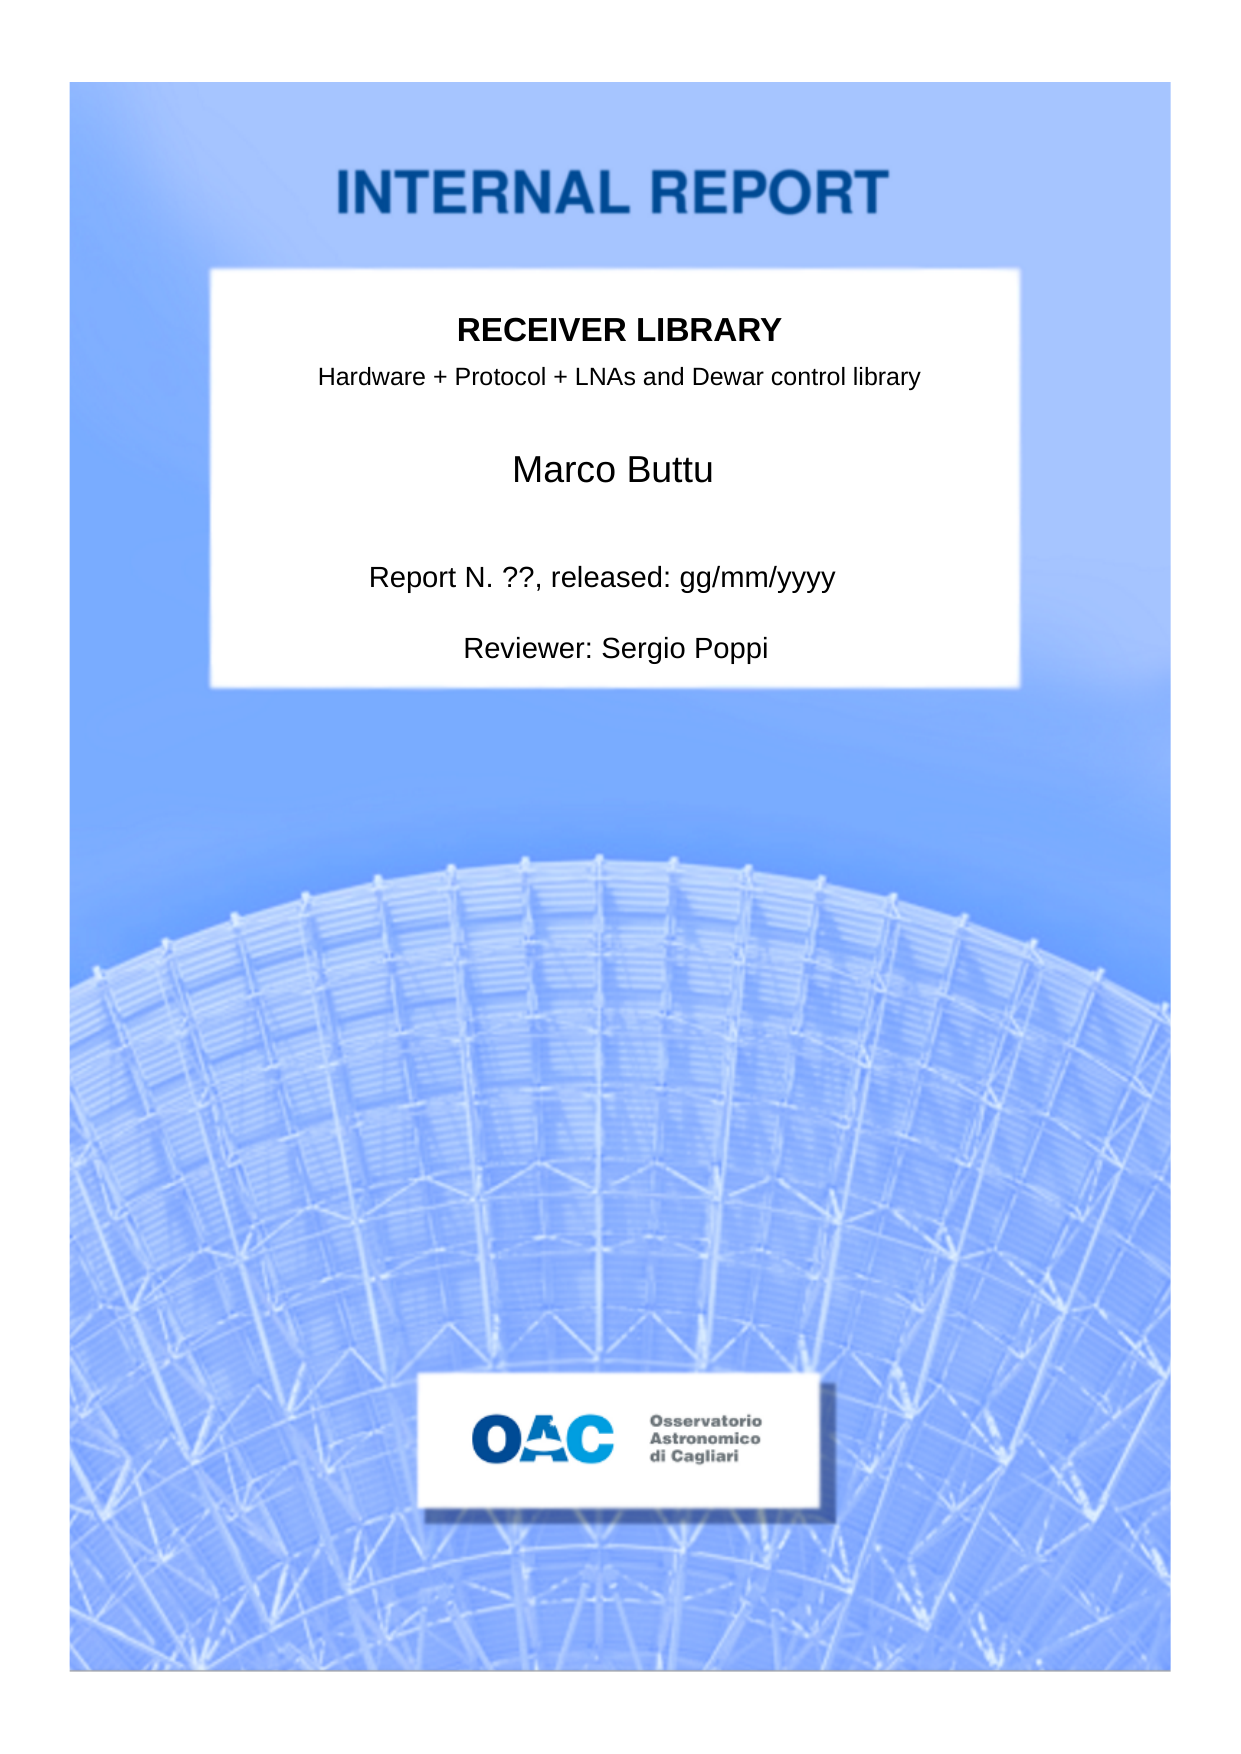

RECEIVER LIBRARY
Hardware + Protocol + LNAs and Dewar control library
Marco Buttu
Report N. ??, released: gg/mm/yyyy
Reviewer: Sergio Poppi